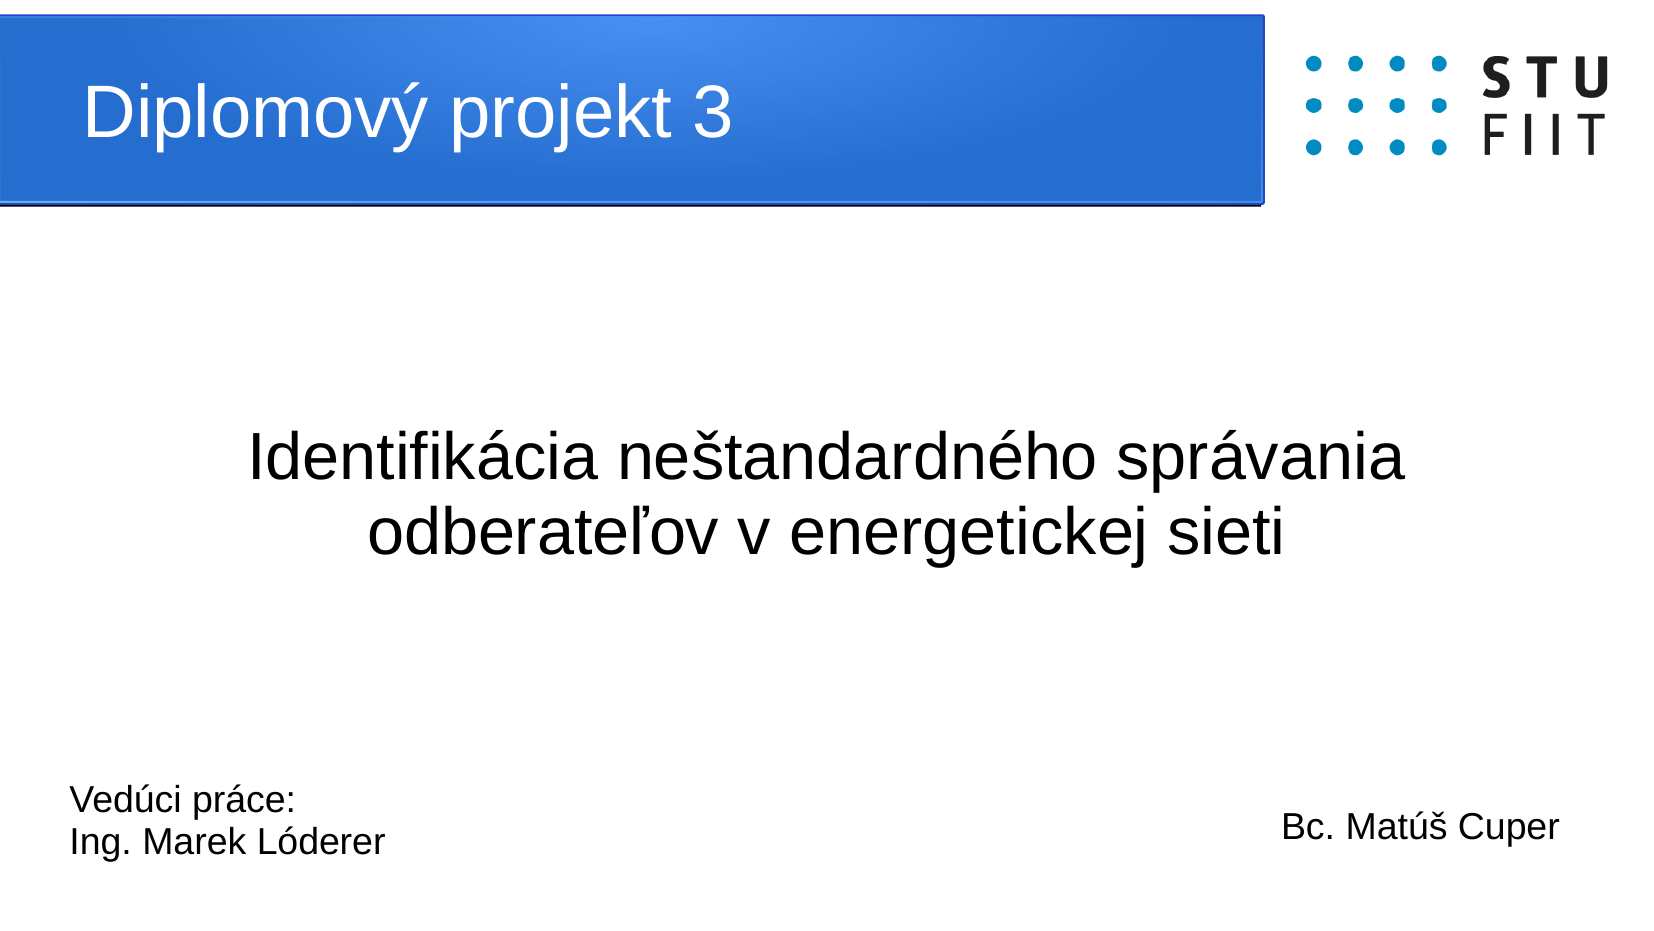

# Diplomový projekt 3
Identifikácia neštandardného správania odberateľov v energetickej sieti
Vedúci práce:
Ing. Marek Lóderer
Bc. Matúš Cuper